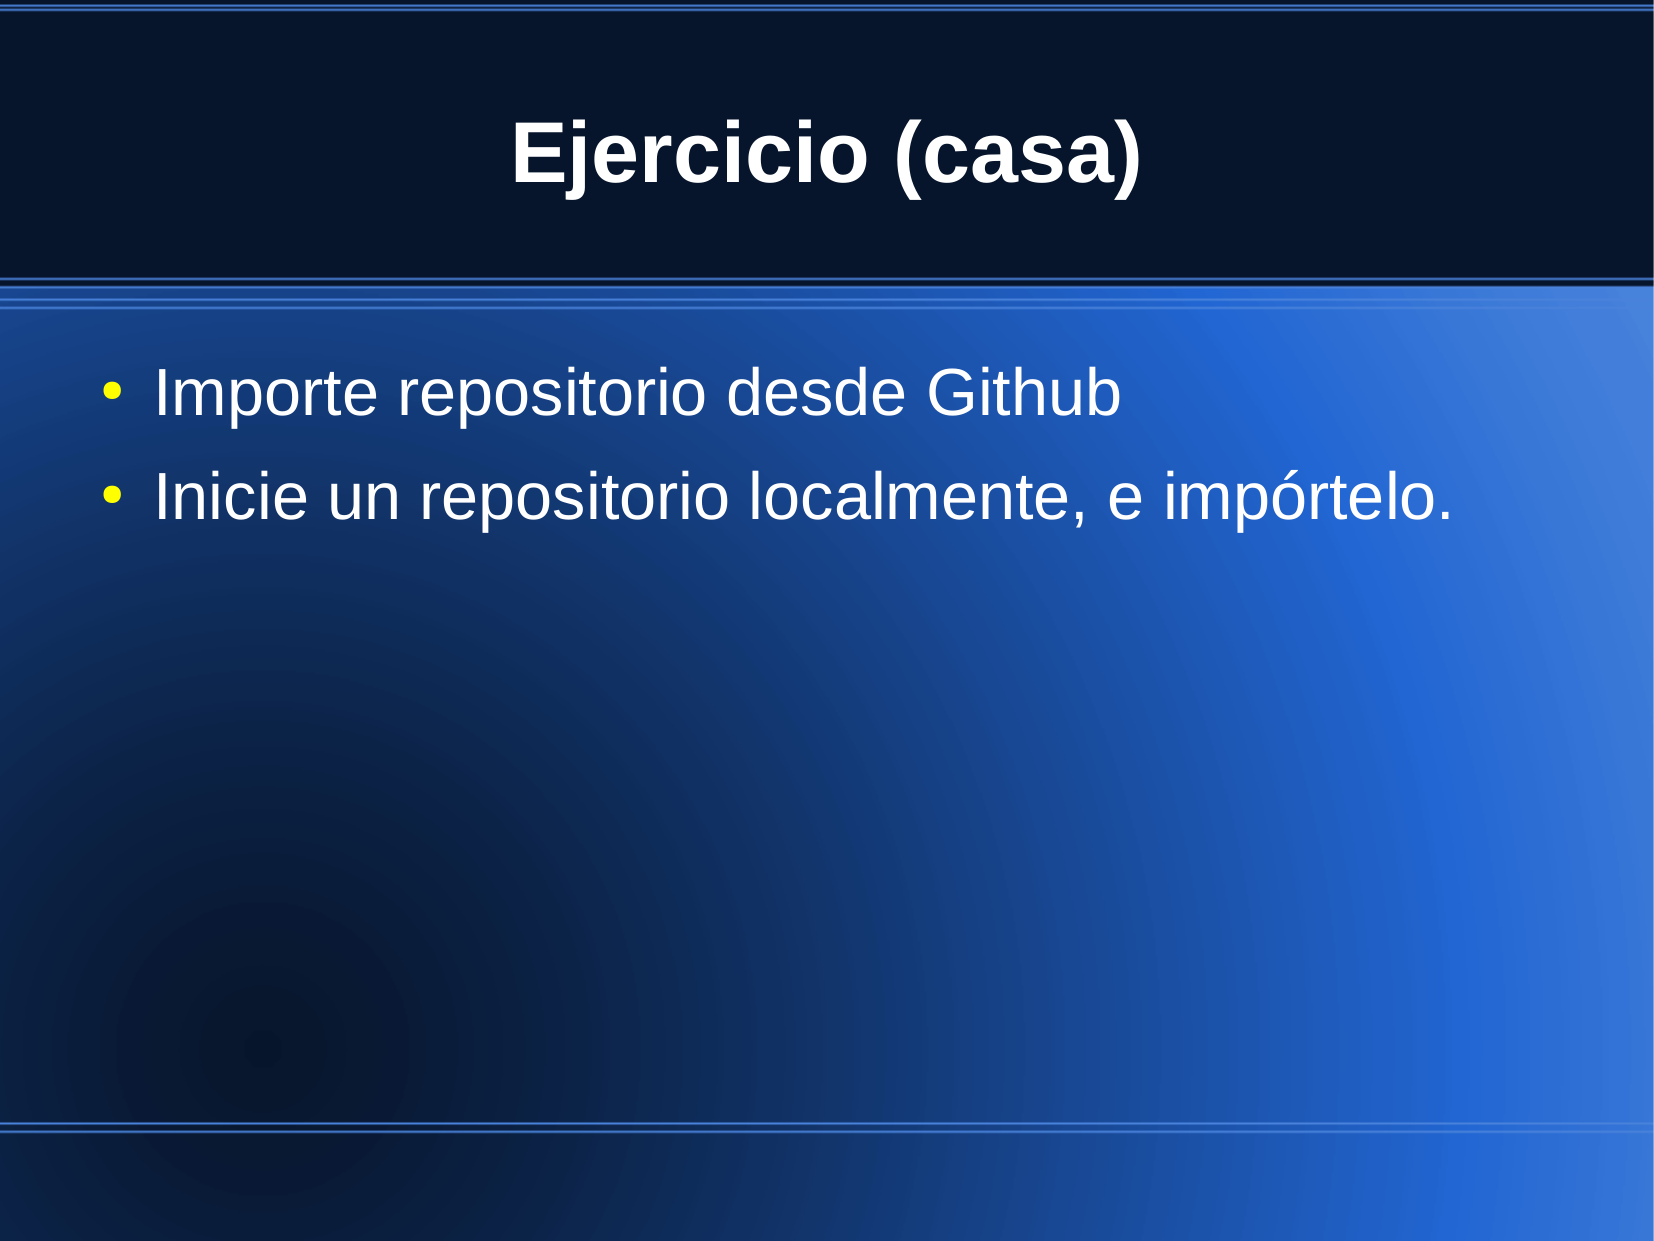

# Ejercicio (casa)
Importe repositorio desde Github
Inicie un repositorio localmente, e impórtelo.